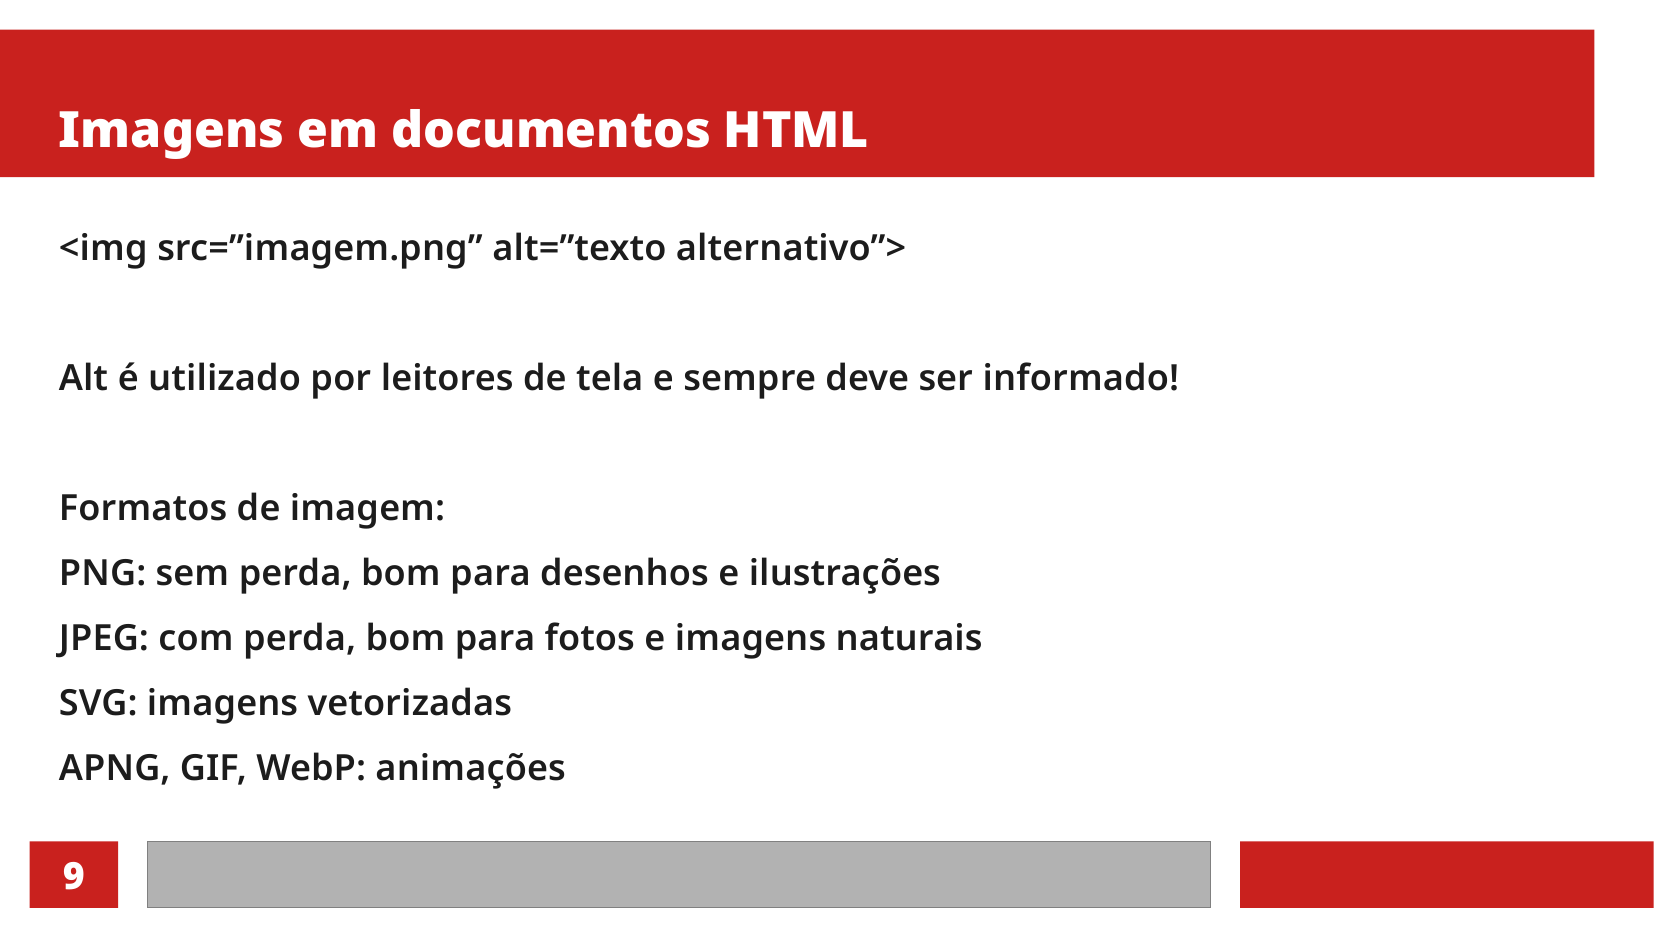

# Imagens em documentos HTML
<img src=”imagem.png” alt=”texto alternativo”>
Alt é utilizado por leitores de tela e sempre deve ser informado!
Formatos de imagem:
PNG: sem perda, bom para desenhos e ilustrações
JPEG: com perda, bom para fotos e imagens naturais
SVG: imagens vetorizadas
APNG, GIF, WebP: animações
9